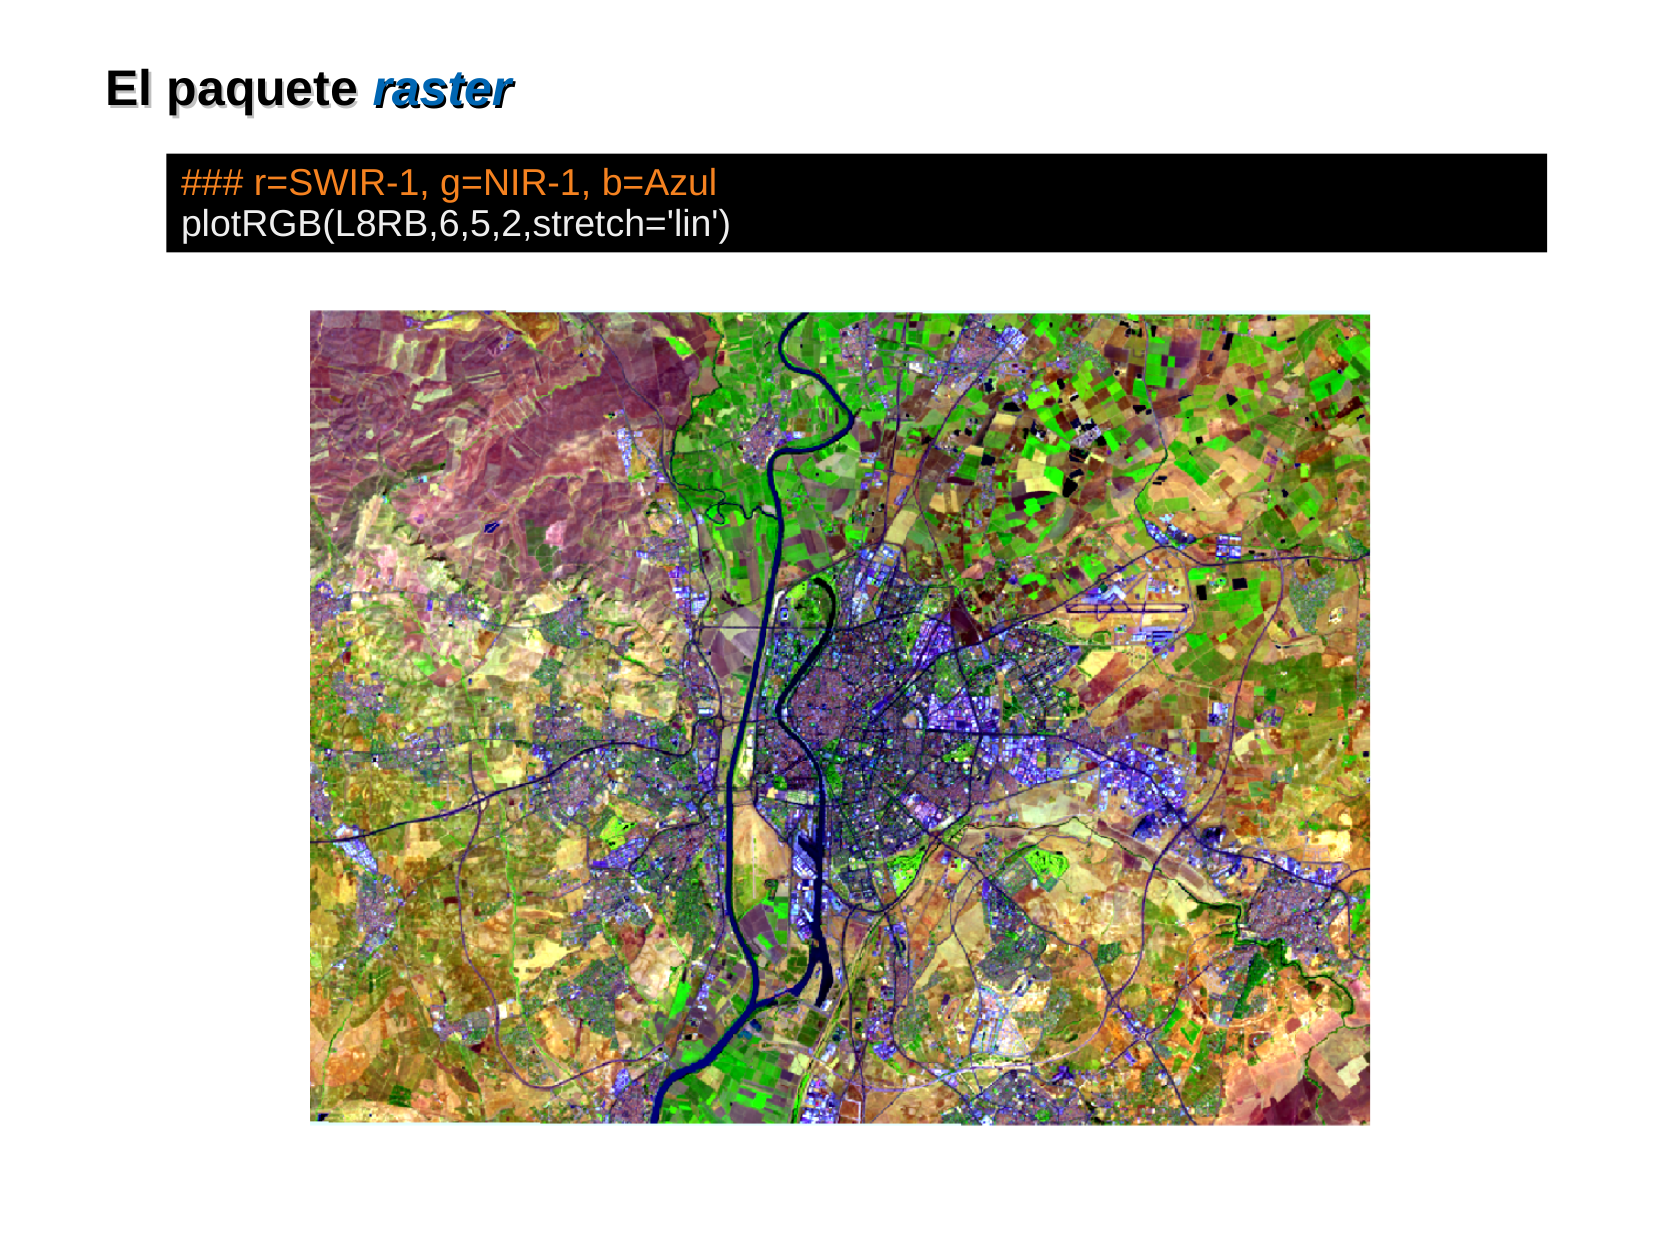

El paquete raster
### r=SWIR-1, g=NIR-1, b=Azul
plotRGB(L8RB,6,5,2,stretch='lin')